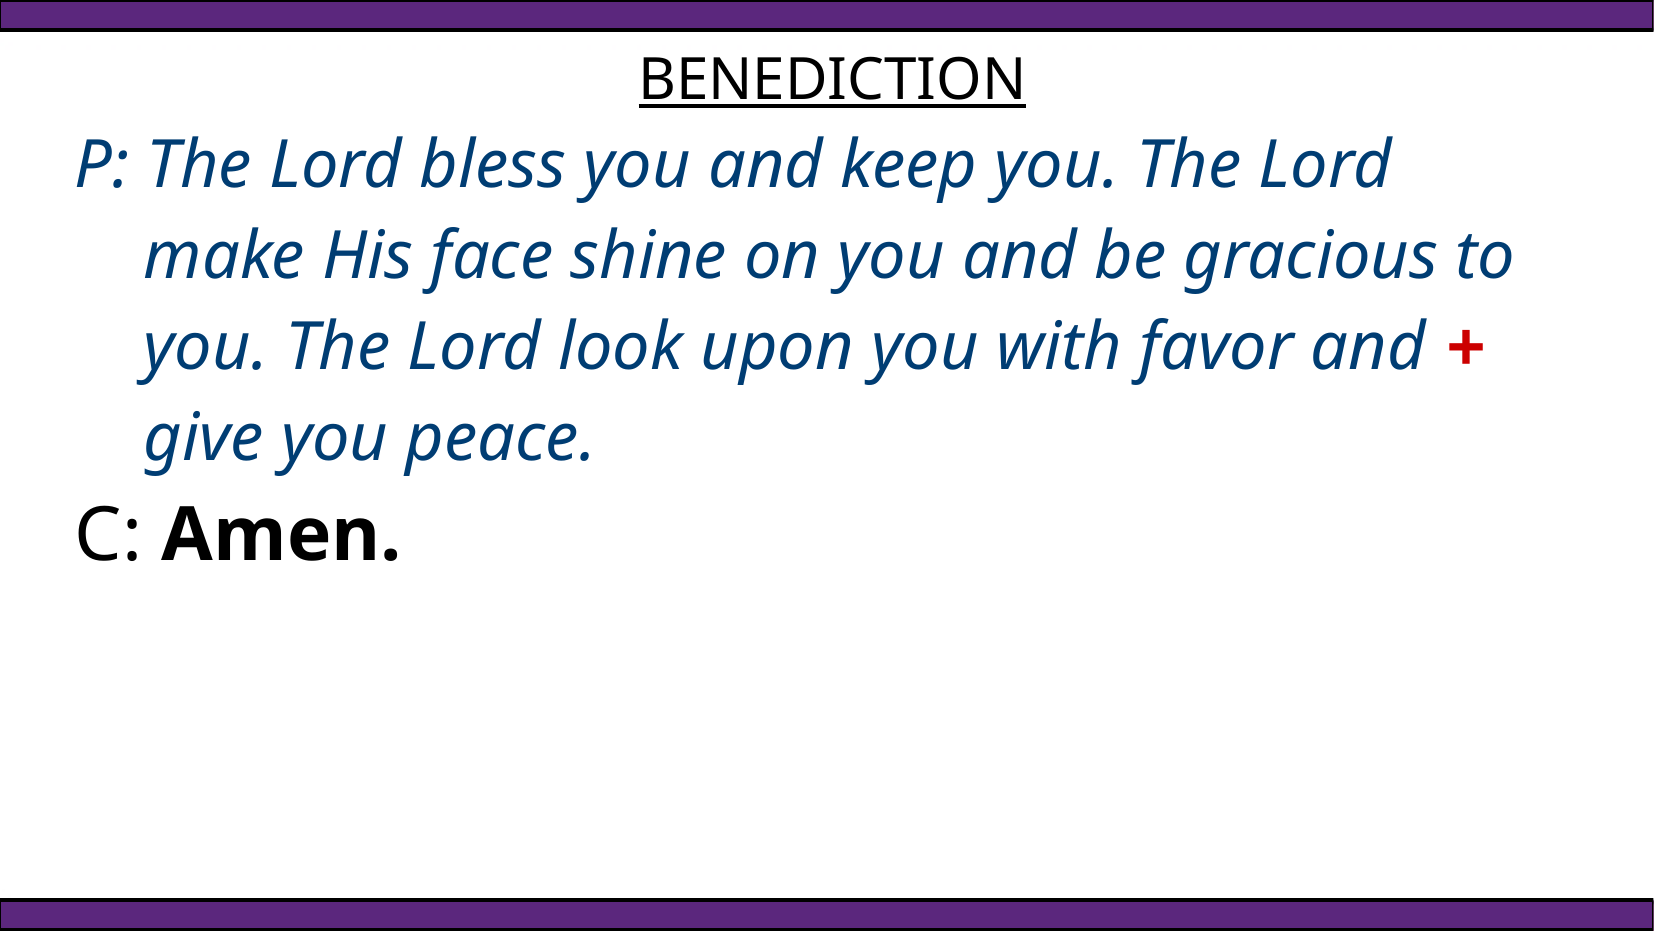

BENEDICTION
P: The Lord bless you and keep you. The Lord
 make His face shine on you and be gracious to
 you. The Lord look upon you with favor and +
 give you peace.
C: Amen.